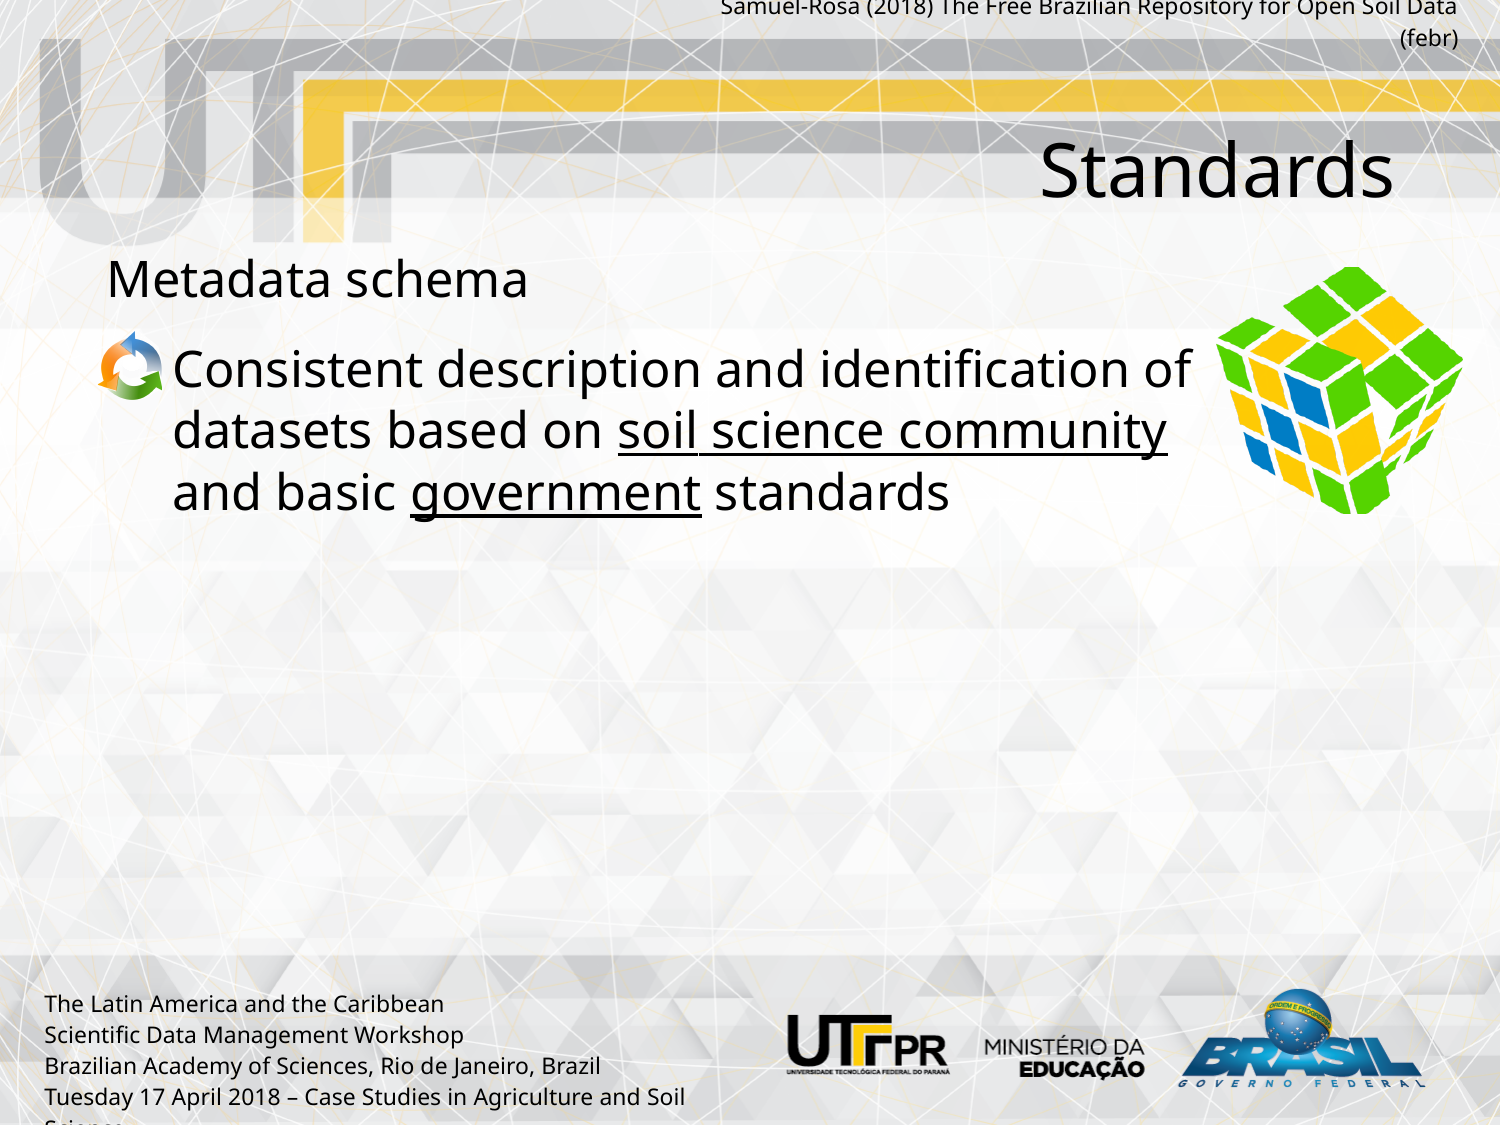

Samuel-Rosa (2018) The Free Brazilian Repository for Open Soil Data (febr)
# Standards
Metadata schema
Consistent description and identification of datasets based on soil science community and basic government standards
The Latin America and the Caribbean
Scientific Data Management Workshop
Brazilian Academy of Sciences, Rio de Janeiro, Brazil
Tuesday 17 April 2018 – Case Studies in Agriculture and Soil Science